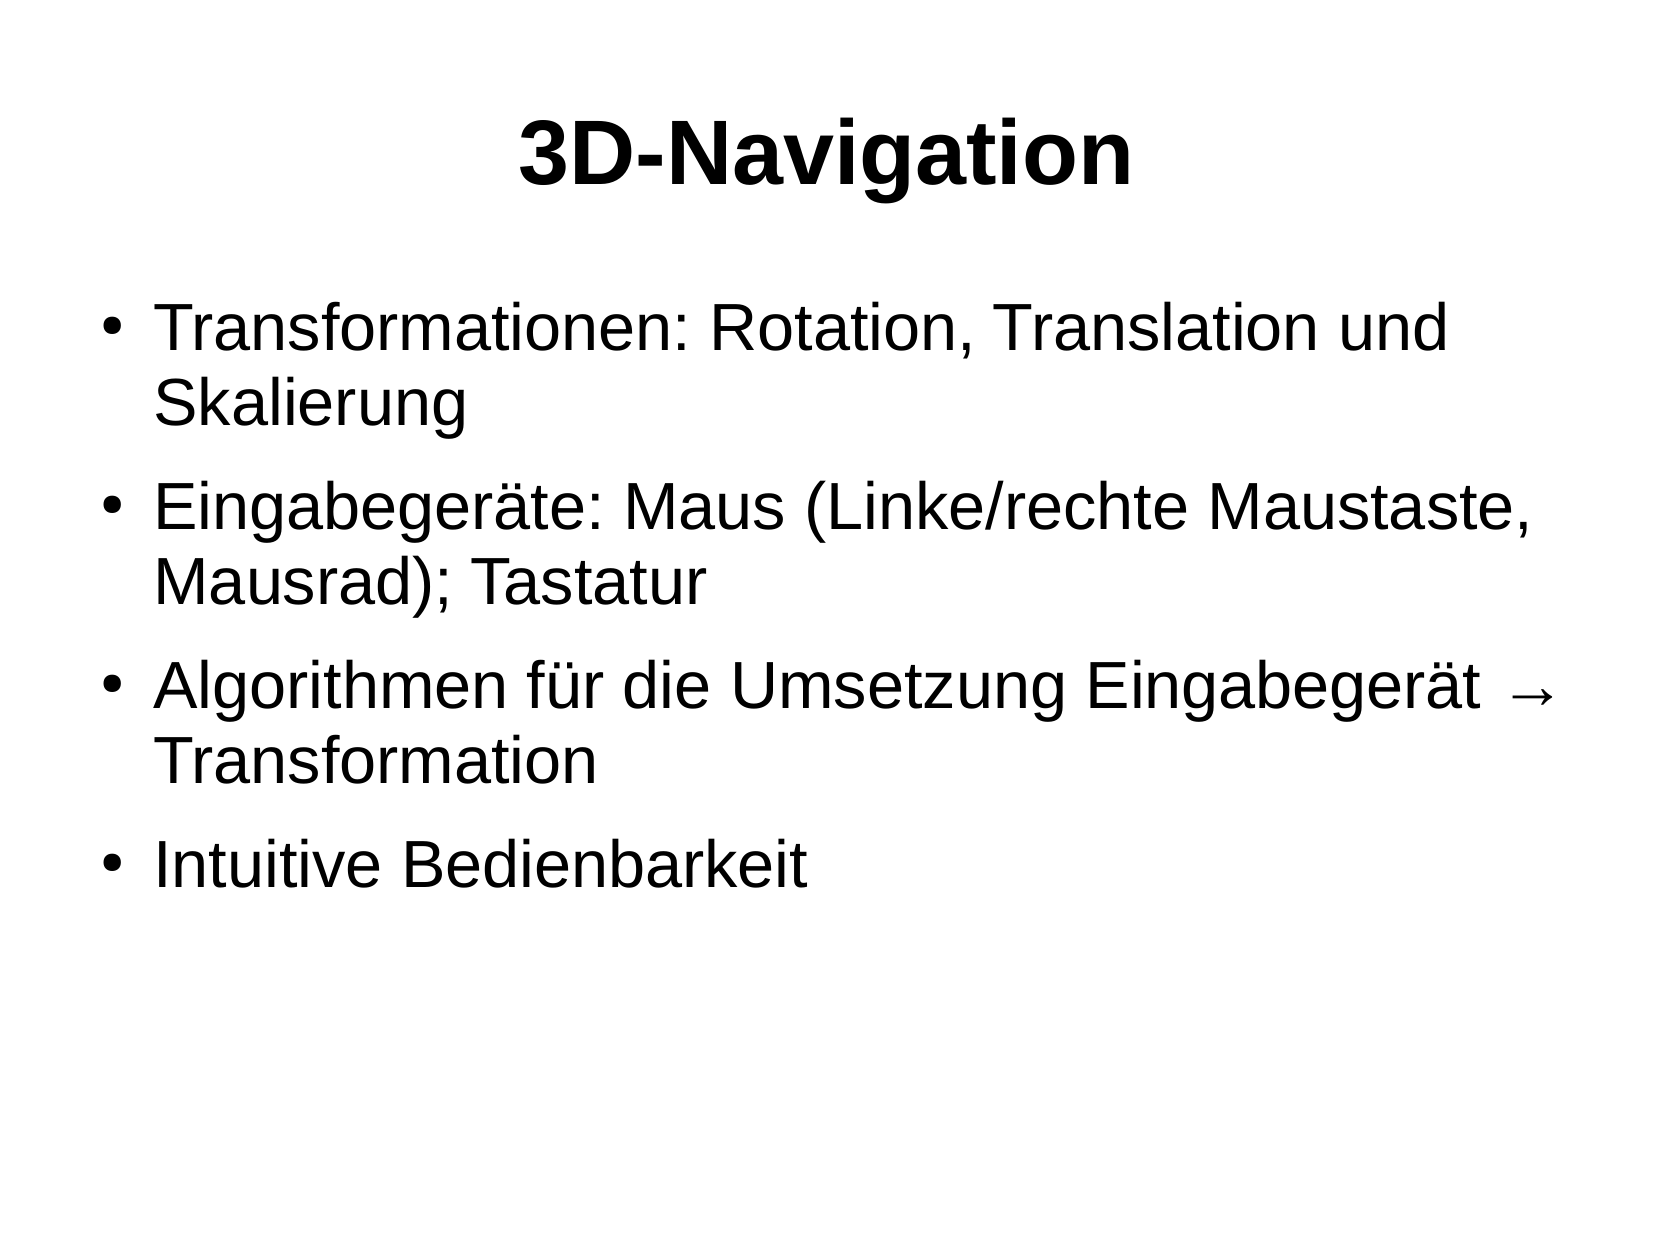

# 3D-Navigation
Transformationen: Rotation, Translation und Skalierung
Eingabegeräte: Maus (Linke/rechte Maustaste, Mausrad); Tastatur
Algorithmen für die Umsetzung Eingabegerät → Transformation
Intuitive Bedienbarkeit